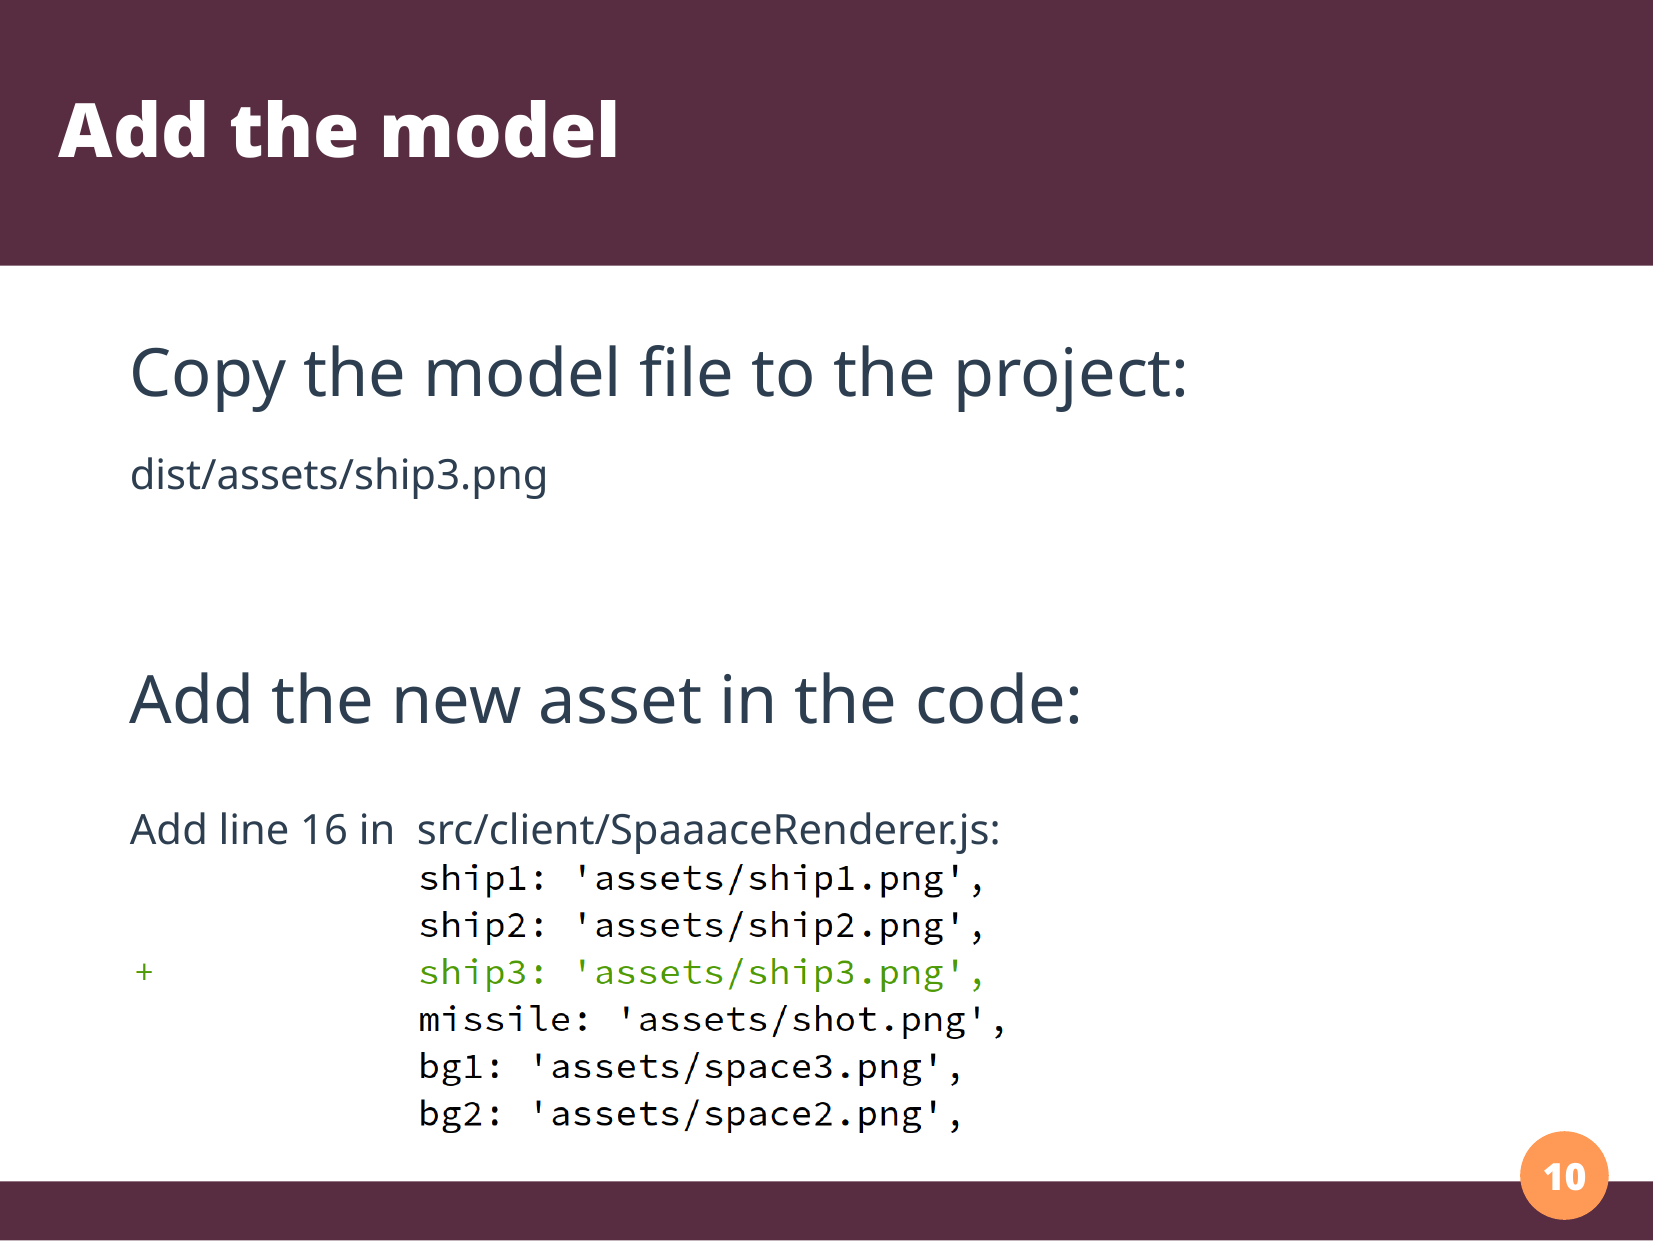

# Add the model
Copy the model file to the project:
dist/assets/ship3.png
Add the new asset in the code:
Add line 16 in src/client/SpaaaceRenderer.js:
10